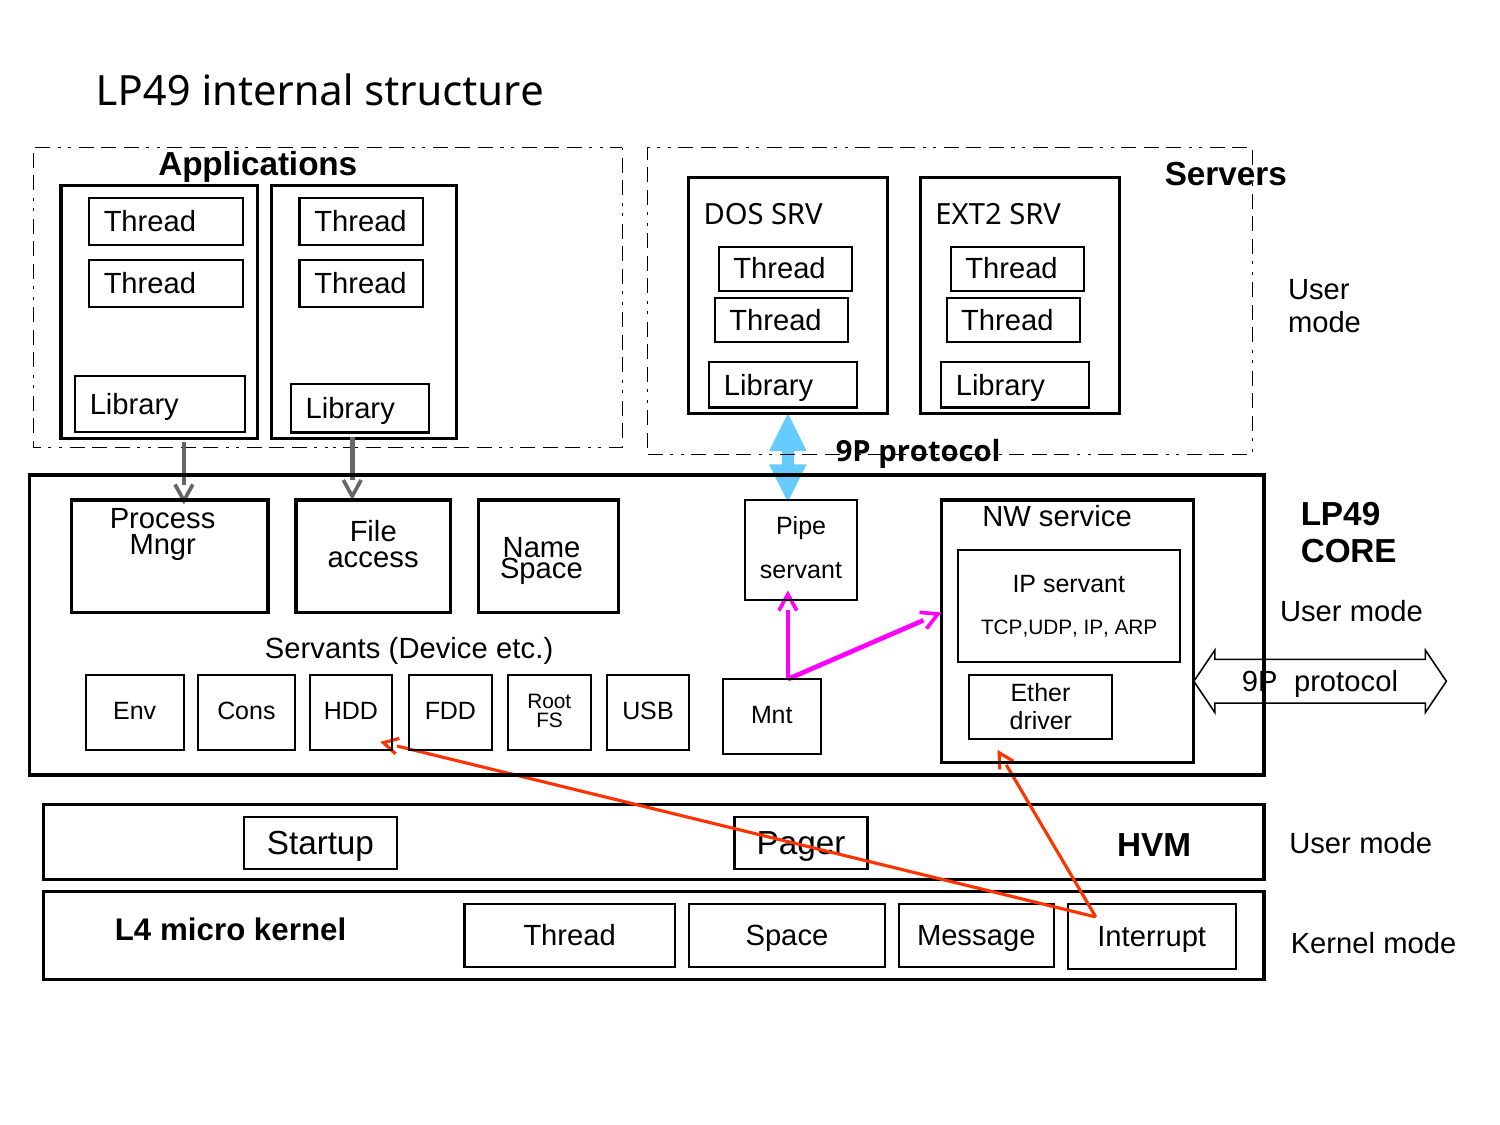

LP49 internal structure
Applications
Thread
Thread
Library
Thread
Thread
Library
DOS SRV
Thread
Thread
Library
EXT2 SRV
Thread
Thread
Library
Servers
User
mode
9P protocol
LP49
CORE
Process
Mngr
Name
Space
Pipe
servant
NW service
IP servant
TCP,UDP, IP, ARP
Ether
driver
File
access
User mode
Servants (Device etc.)
9P protocol
Env
Cons
HDD
FDD
Root
FS
USB
Mnt
Startup
Pager
HVM
User mode
L4 micro kernel
Thread
Space
Message
Interrupt
Kernel mode